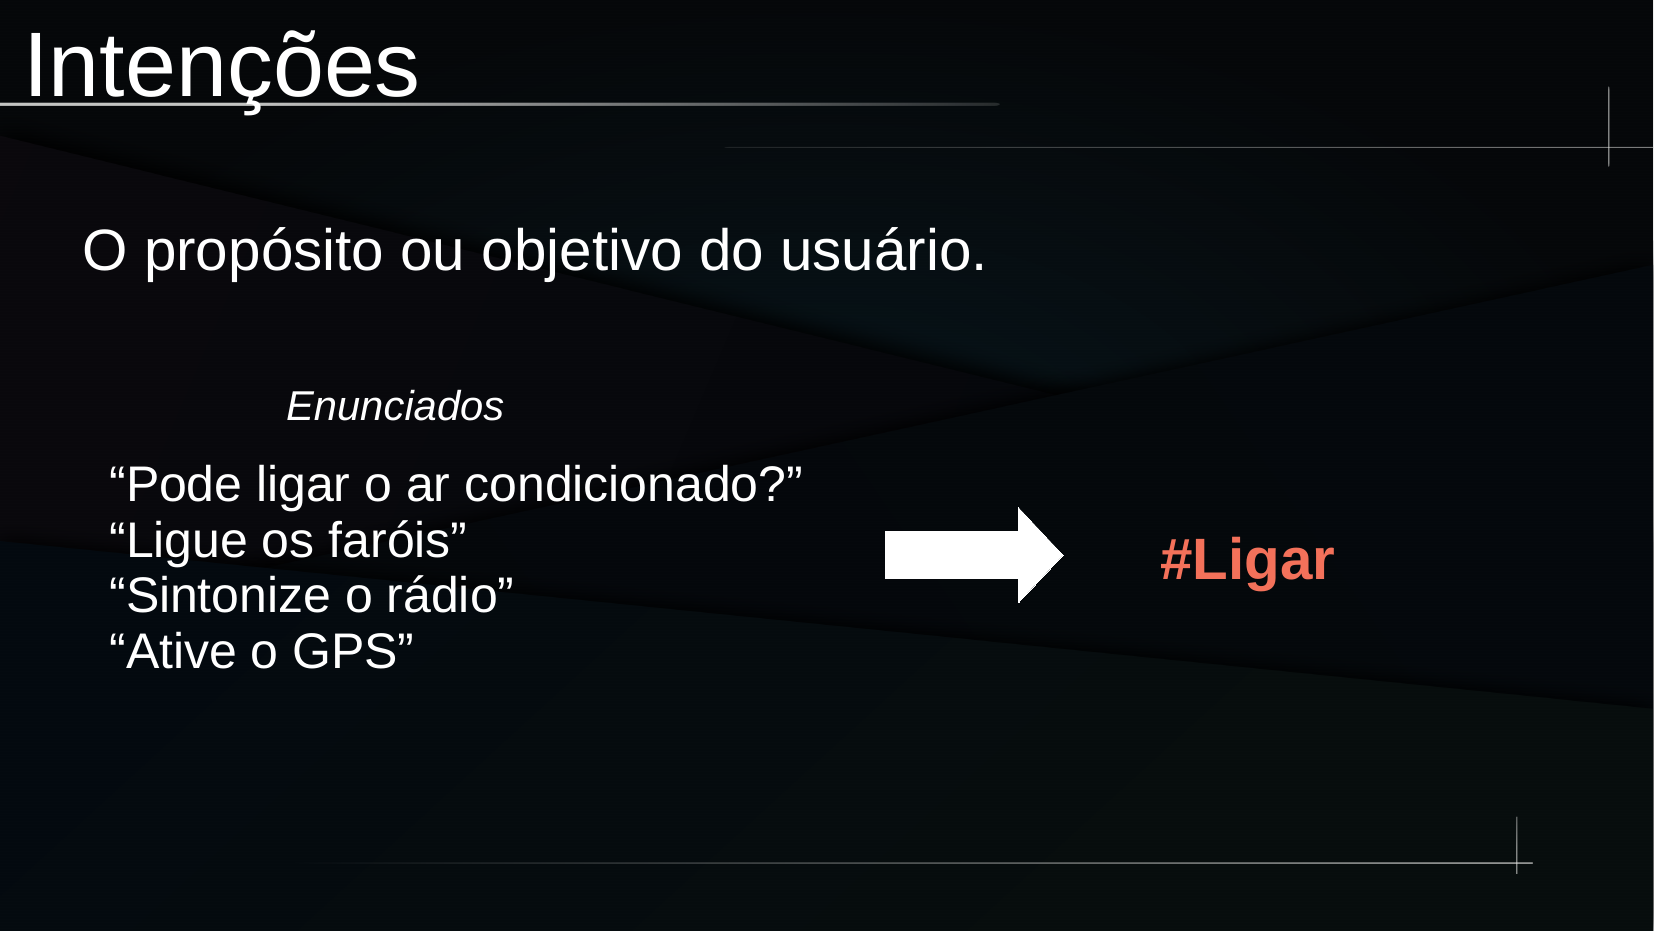

# Intenções
O propósito ou objetivo do usuário.
Enunciados
“Pode ligar o ar condicionado?”
“Ligue os faróis”
“Sintonize o rádio”
“Ative o GPS”
#Ligar